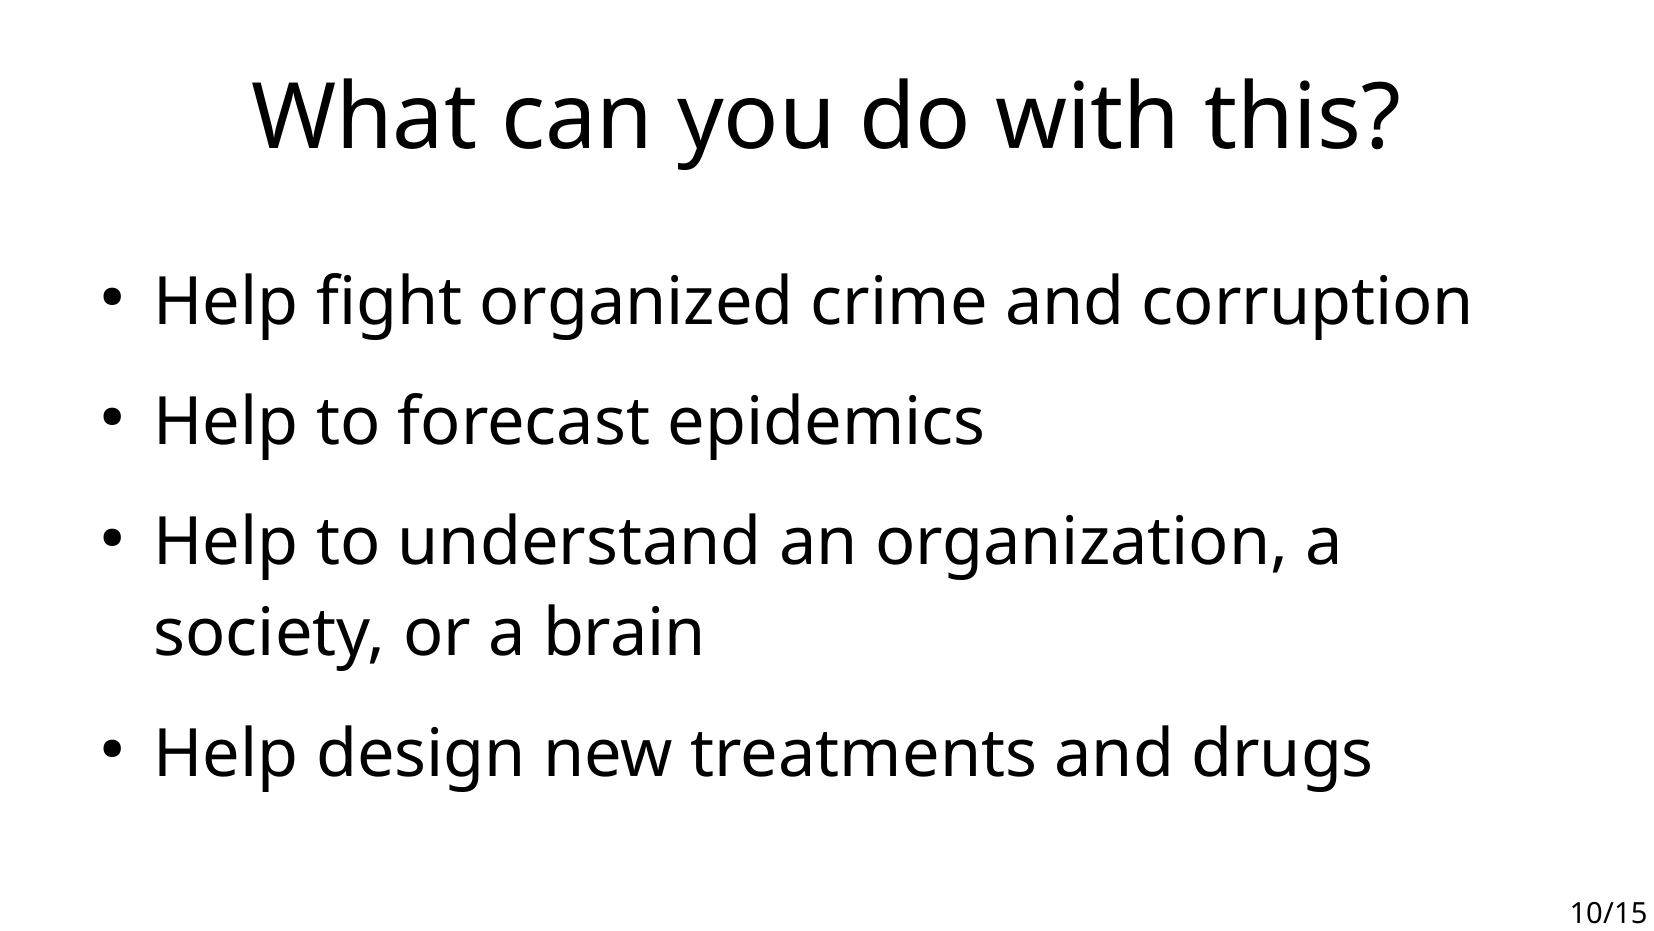

# What can you do with this?
Help fight organized crime and corruption
Help to forecast epidemics
Help to understand an organization, a society, or a brain
Help design new treatments and drugs
10